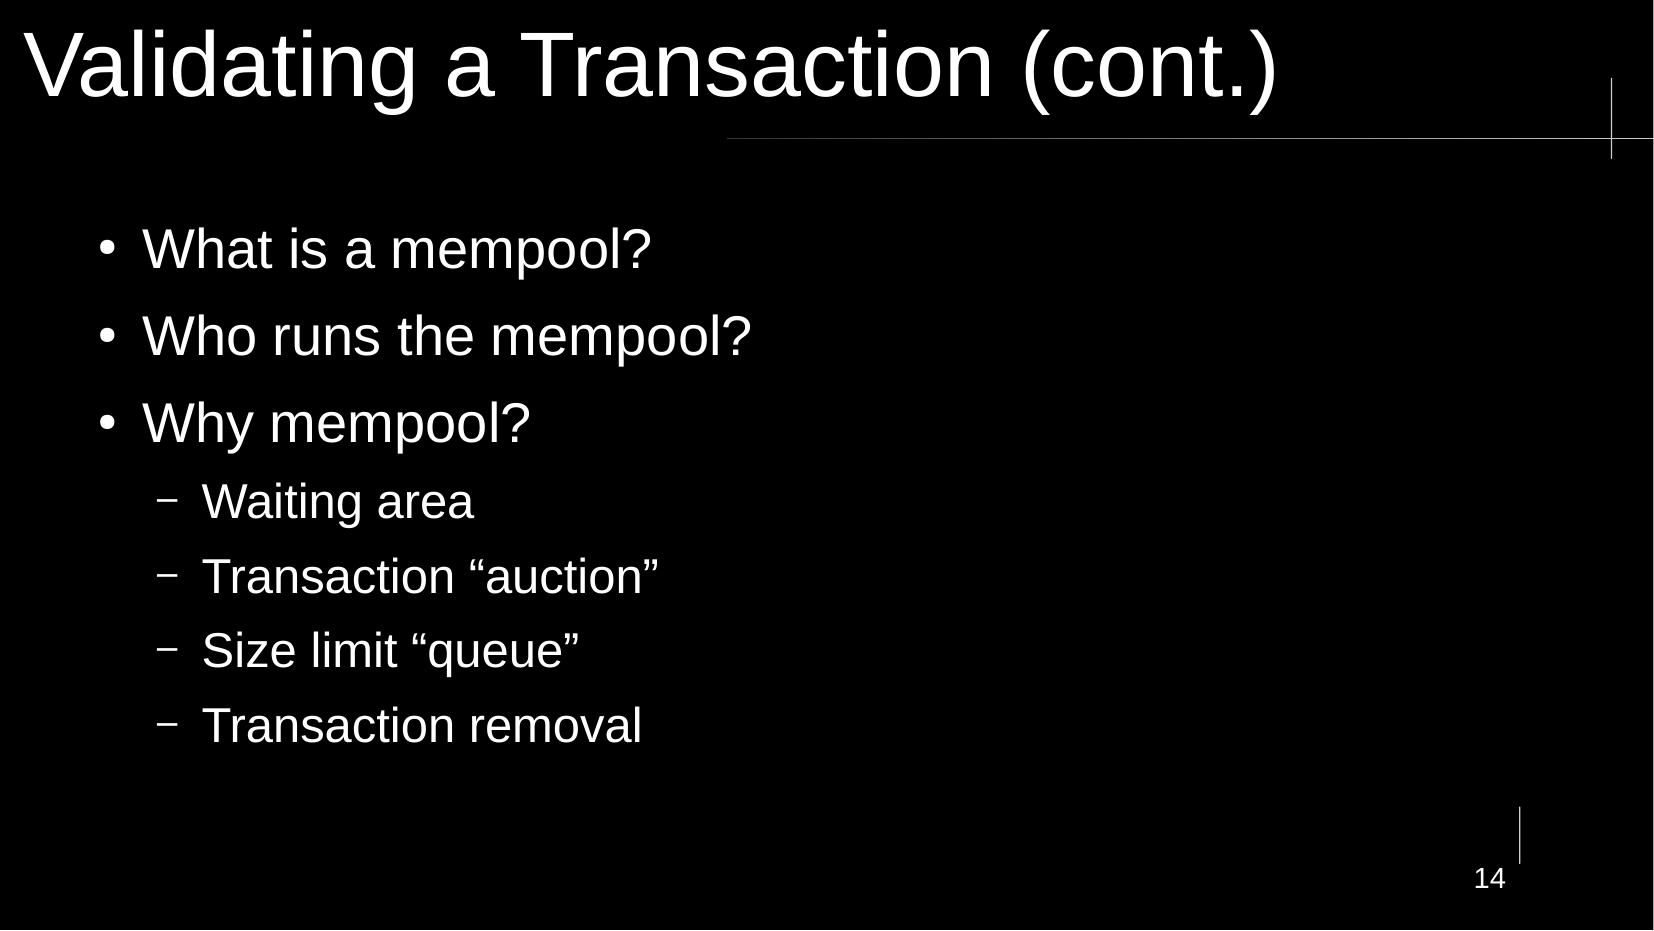

# Validating a Transaction (cont.)
What is a mempool?
Who runs the mempool?
Why mempool?
Waiting area
Transaction “auction”
Size limit “queue”
Transaction removal
14